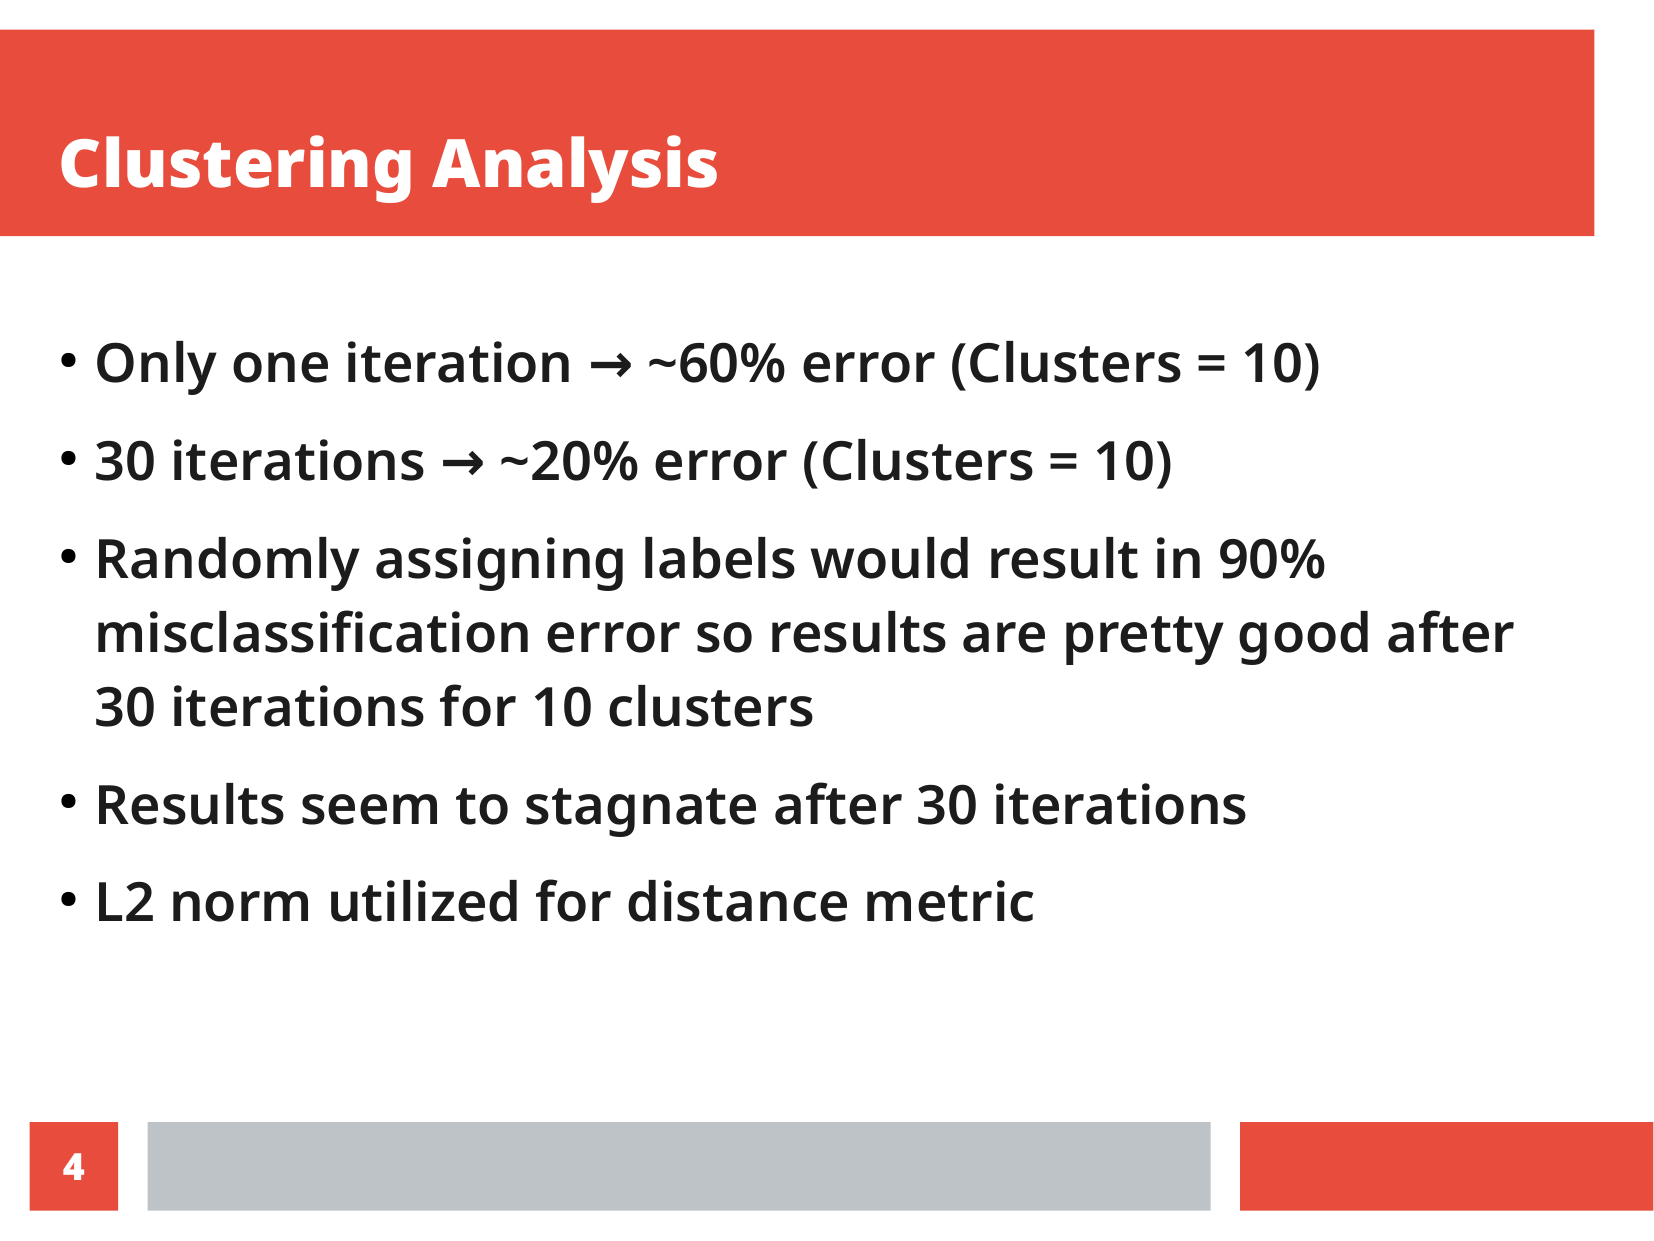

# Clustering Analysis
Only one iteration → ~60% error (Clusters = 10)
30 iterations → ~20% error (Clusters = 10)
Randomly assigning labels would result in 90% misclassification error so results are pretty good after 30 iterations for 10 clusters
Results seem to stagnate after 30 iterations
L2 norm utilized for distance metric
4